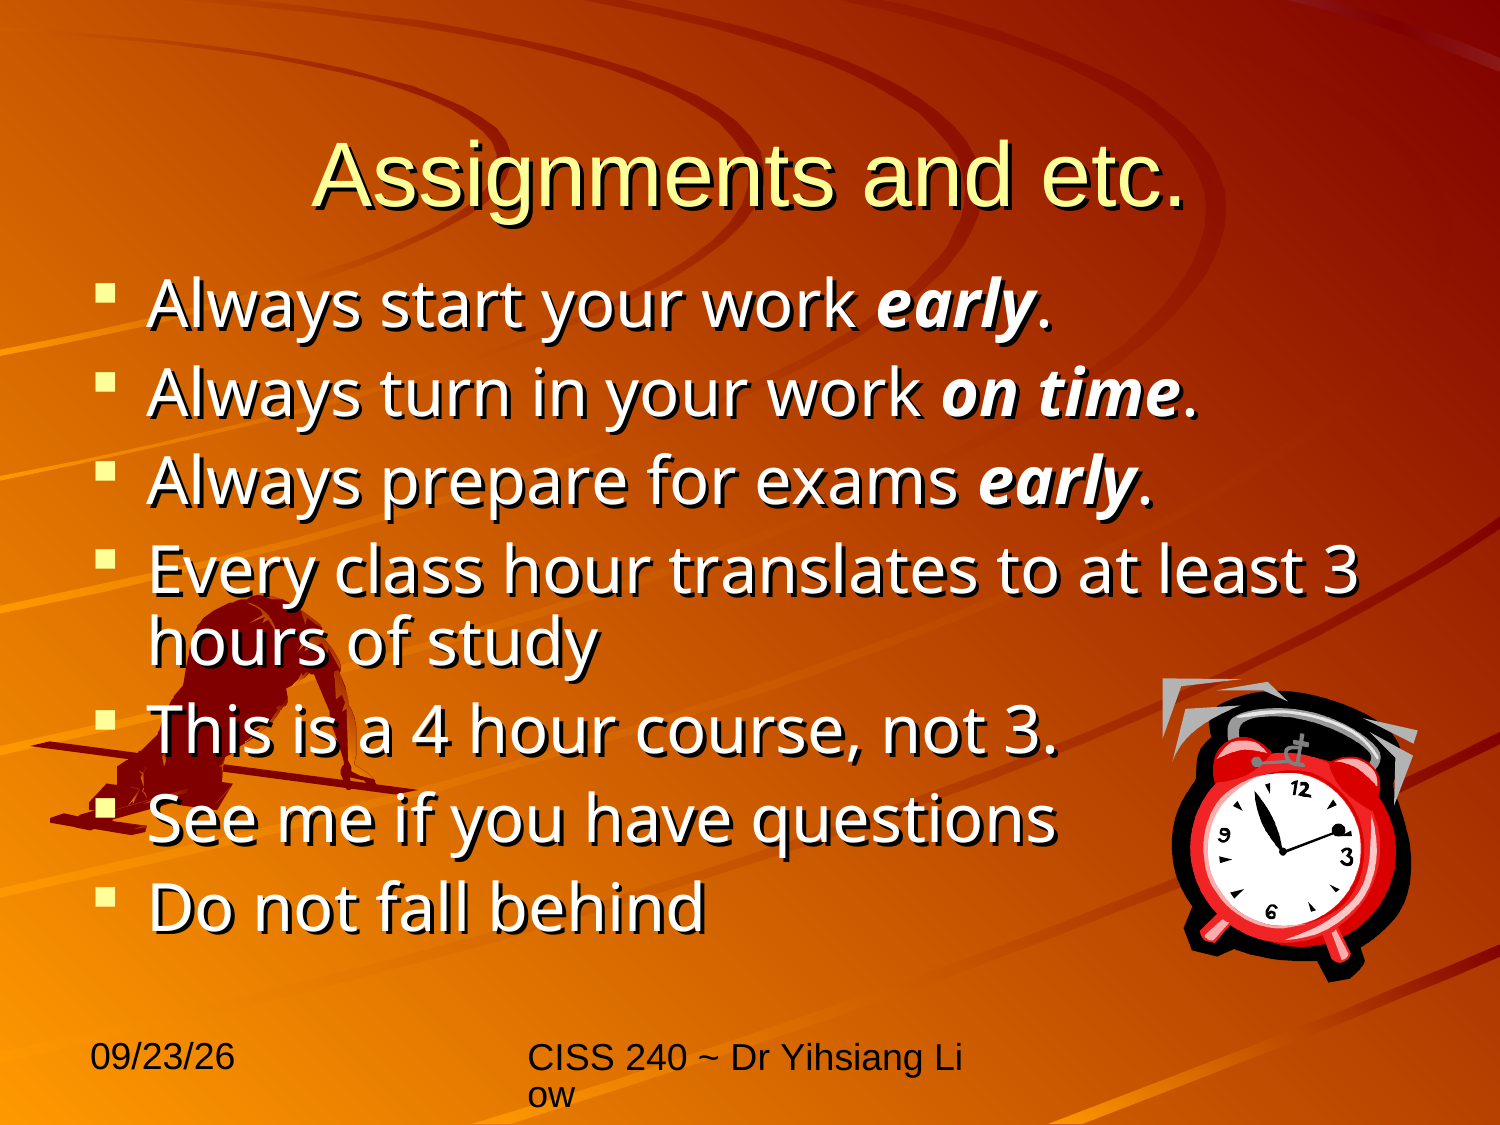

# Assignments and etc.
Always start your work early.
Always turn in your work on time.
Always prepare for exams early.
Every class hour translates to at least 3 hours of study
This is a 4 hour course, not 3.
See me if you have questions
Do not fall behind
CISS 240 ~ Dr Yihsiang Liow